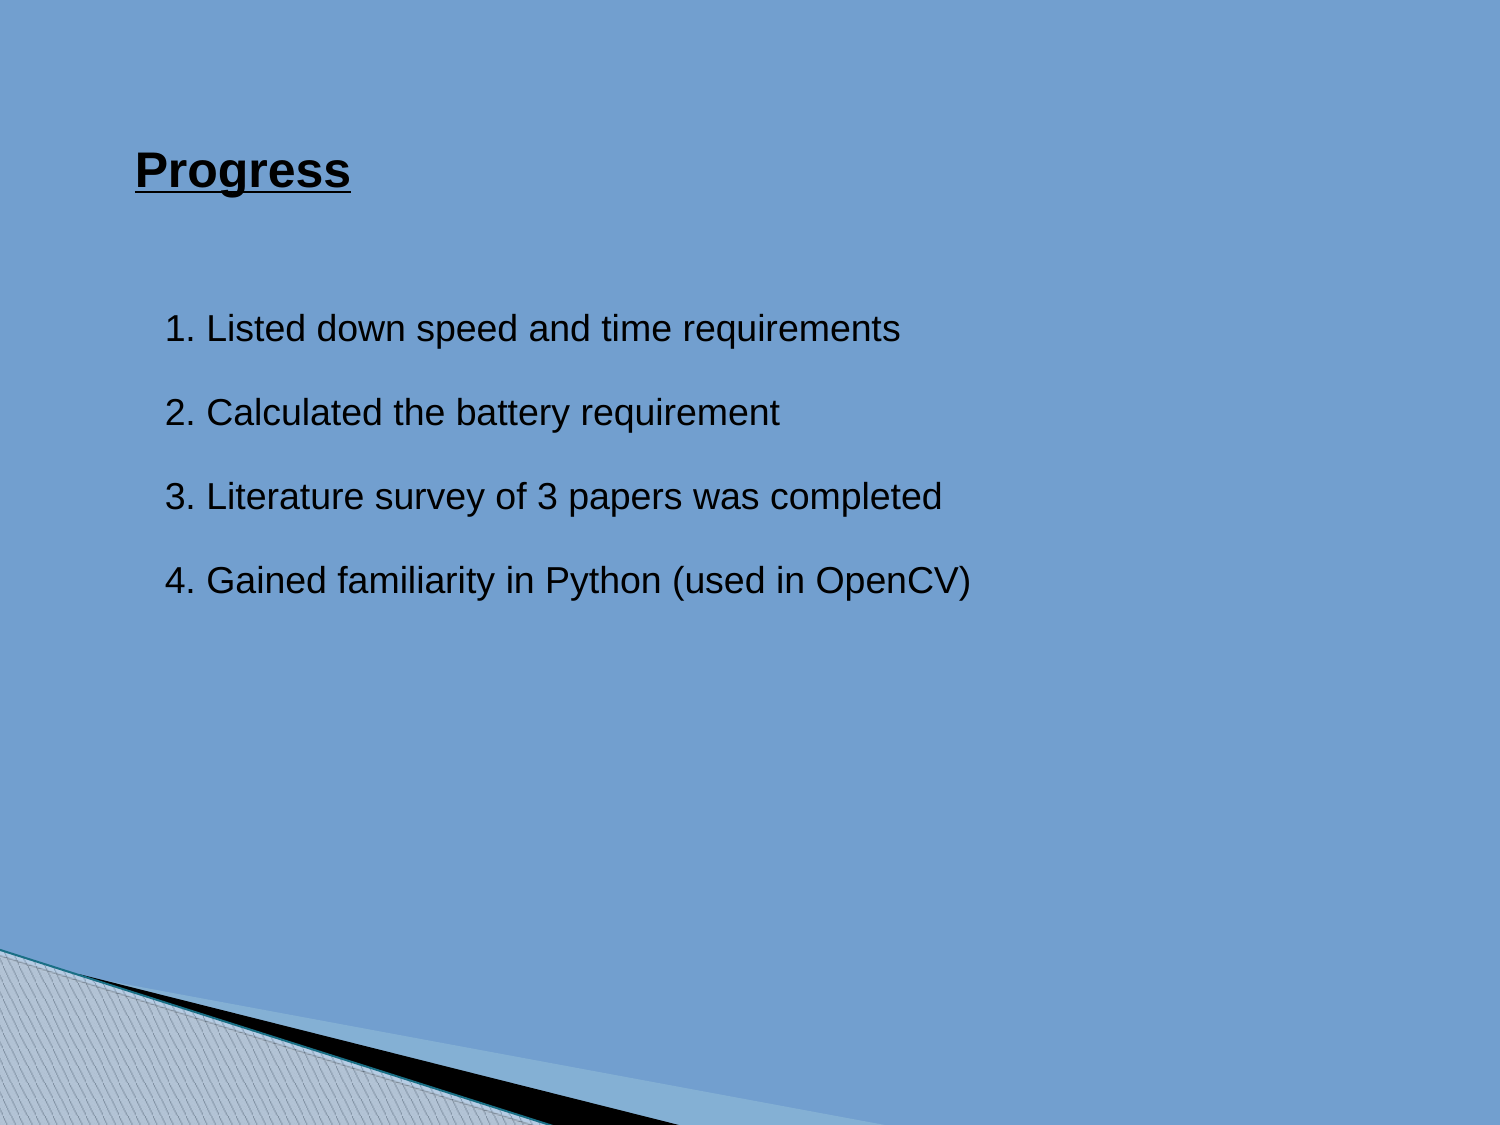

Progress
1. Listed down speed and time requirements
2. Calculated the battery requirement
3. Literature survey of 3 papers was completed
4. Gained familiarity in Python (used in OpenCV)